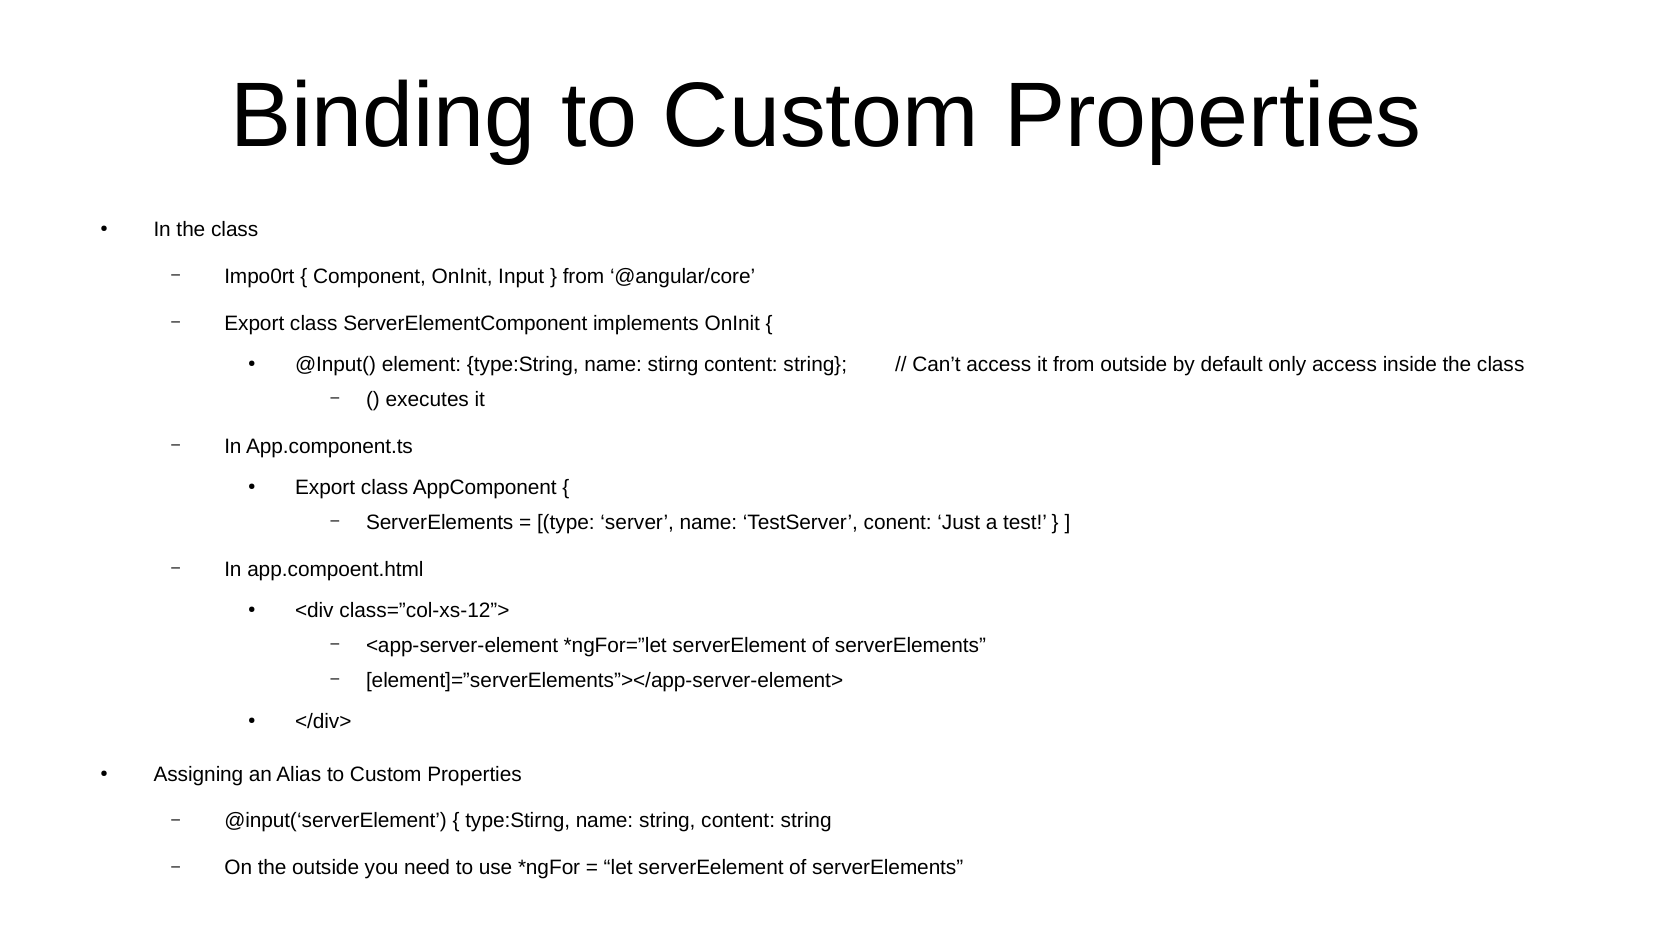

# Binding to Custom Properties
In the class
Impo0rt { Component, OnInit, Input } from ‘@angular/core’
Export class ServerElementComponent implements OnInit {
@Input() element: {type:String, name: stirng content: string};	// Can’t access it from outside by default only access inside the class
() executes it
In App.component.ts
Export class AppComponent {
ServerElements = [(type: ‘server’, name: ‘TestServer’, conent: ‘Just a test!’ } ]
In app.compoent.html
<div class=”col-xs-12”>
<app-server-element *ngFor=”let serverElement of serverElements”
[element]=”serverElements”></app-server-element>
</div>
Assigning an Alias to Custom Properties
@input(‘serverElement’) { type:Stirng, name: string, content: string
On the outside you need to use *ngFor = “let serverEelement of serverElements”